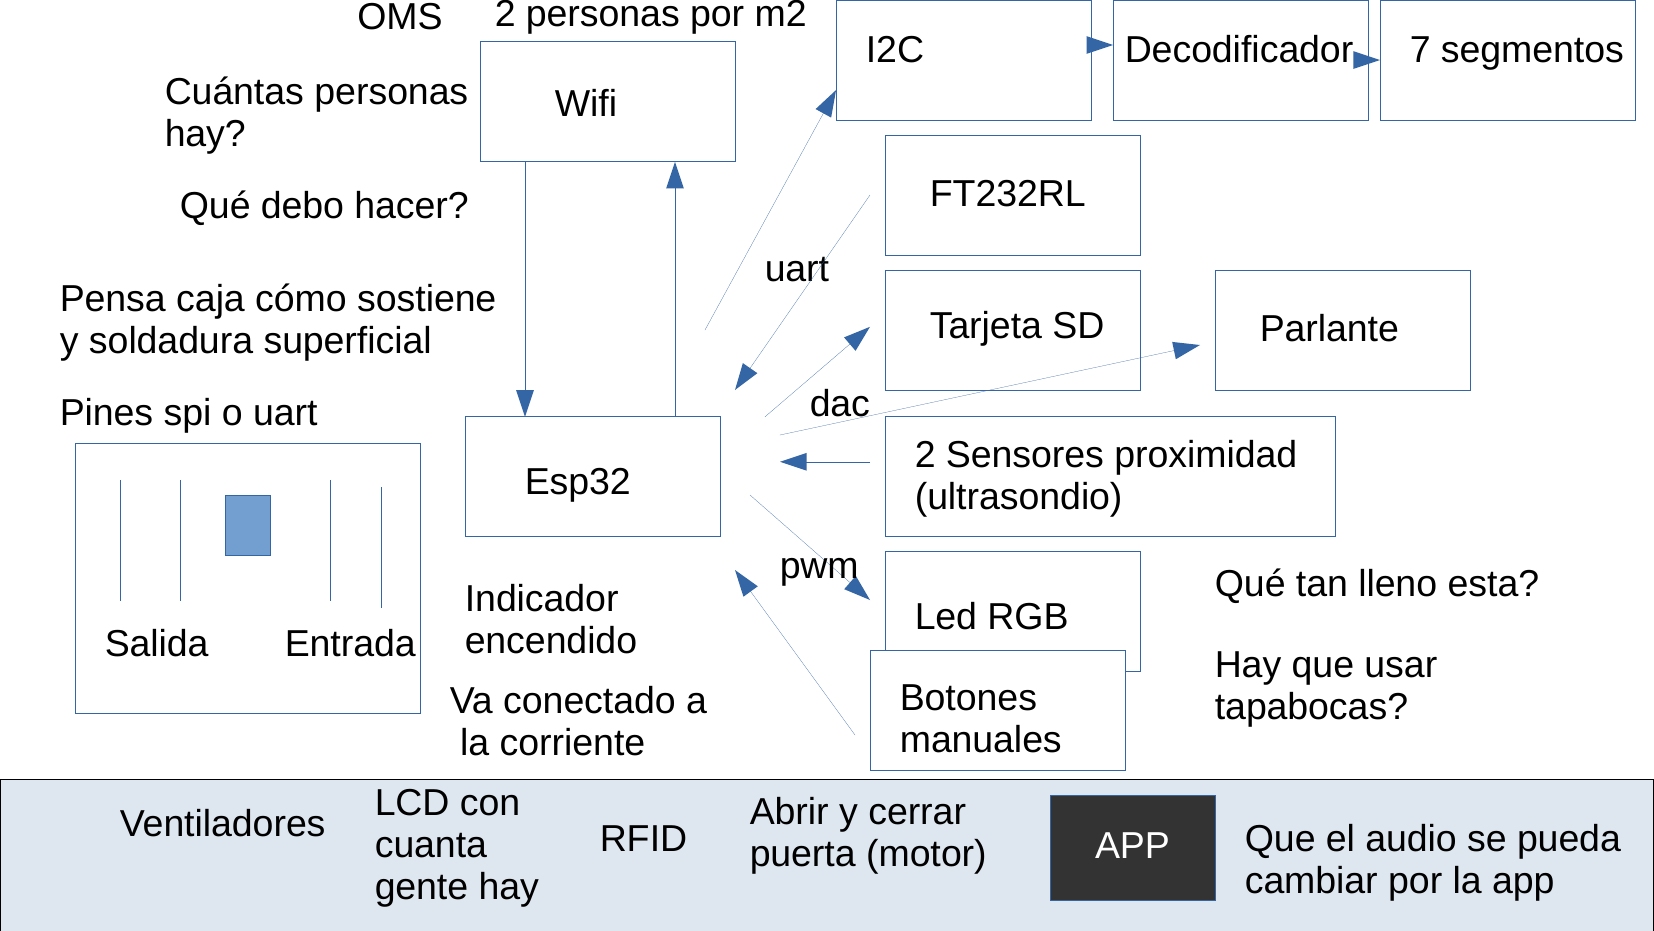

2 personas por m2
OMS
I2C
Decodificador
7 segmentos
Cuántas personas hay?
Wifi
FT232RL
Qué debo hacer?
uart
Pensa caja cómo sostiene
y soldadura superficial
Tarjeta SD
Parlante
dac
Pines spi o uart
2 Sensores proximidad
(ultrasondio)
Esp32
pwm
Qué tan lleno esta?
Indicador encendido
Led RGB
Salida
Entrada
Hay que usar tapabocas?
Botones manuales
Va conectado a
 la corriente
LCD con cuanta gente hay
Abrir y cerrar puerta (motor)
Ventiladores
RFID
Que el audio se pueda cambiar por la app
APP